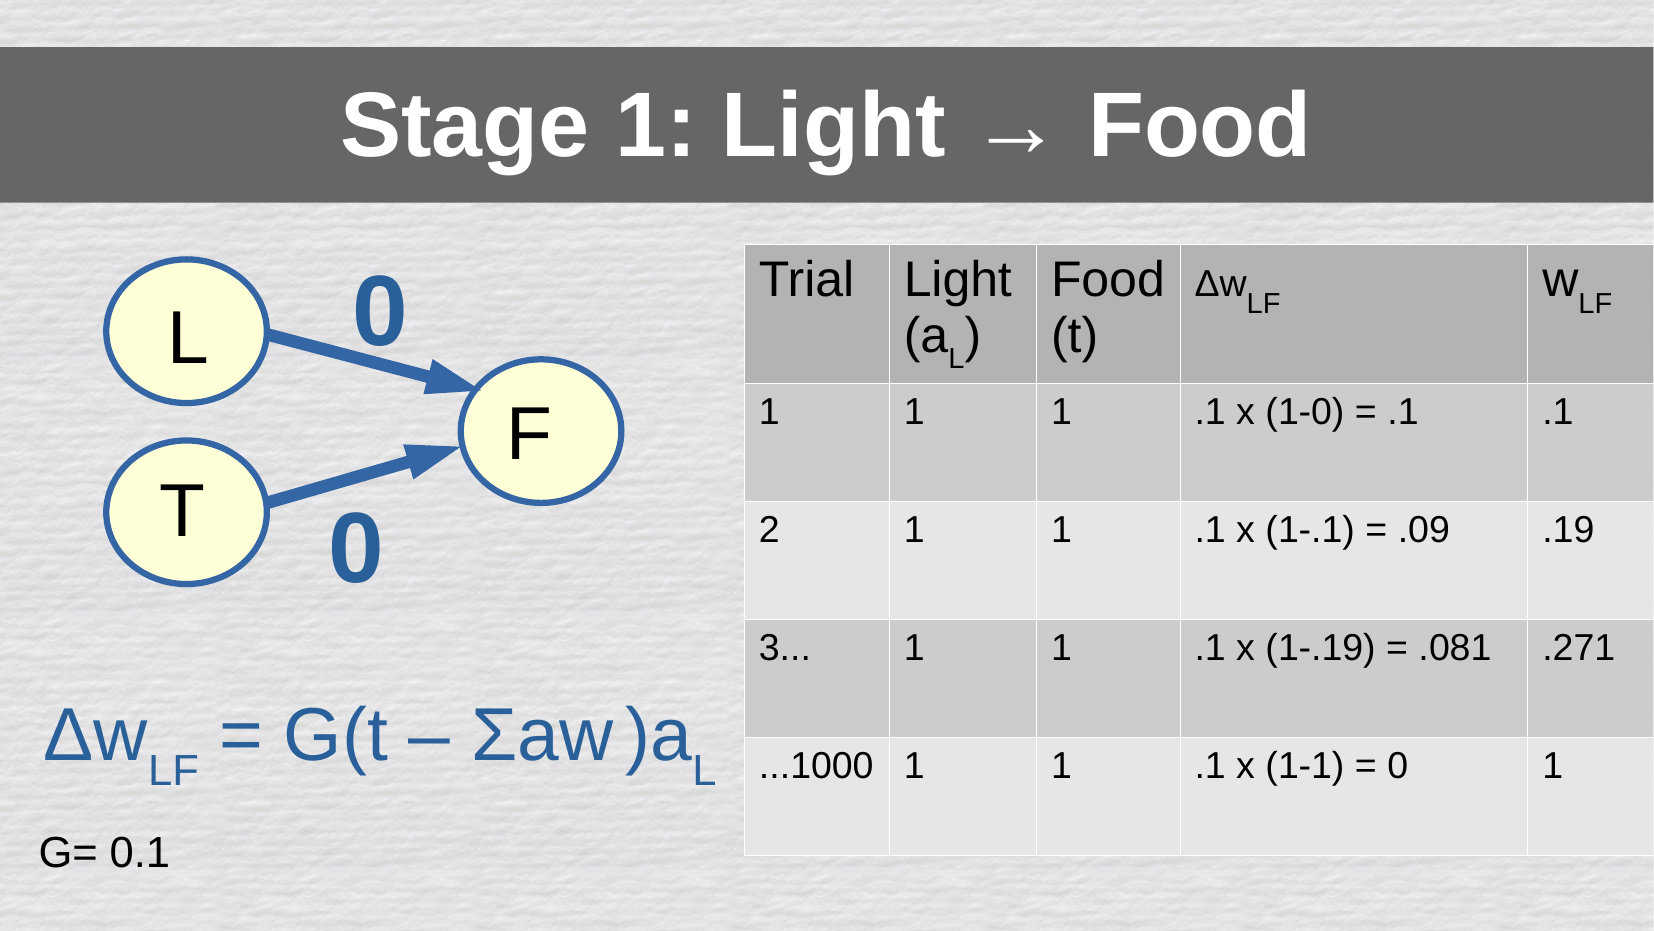

# Stage 1: Light → Food
| Trial | Light (aL) | Food (t) | ΔwLF | wLF |
| --- | --- | --- | --- | --- |
| 1 | 1 | 1 | .1 x (1-0) = .1 | .1 |
| 2 | 1 | 1 | .1 x (1-.1) = .09 | .19 |
| 3... | 1 | 1 | .1 x (1-.19) = .081 | .271 |
| ...1000 | 1 | 1 | .1 x (1-1) = 0 | 1 |
0
L
F
T
0
ΔwLF = G(t – Σaw )aL
 G= 0.1